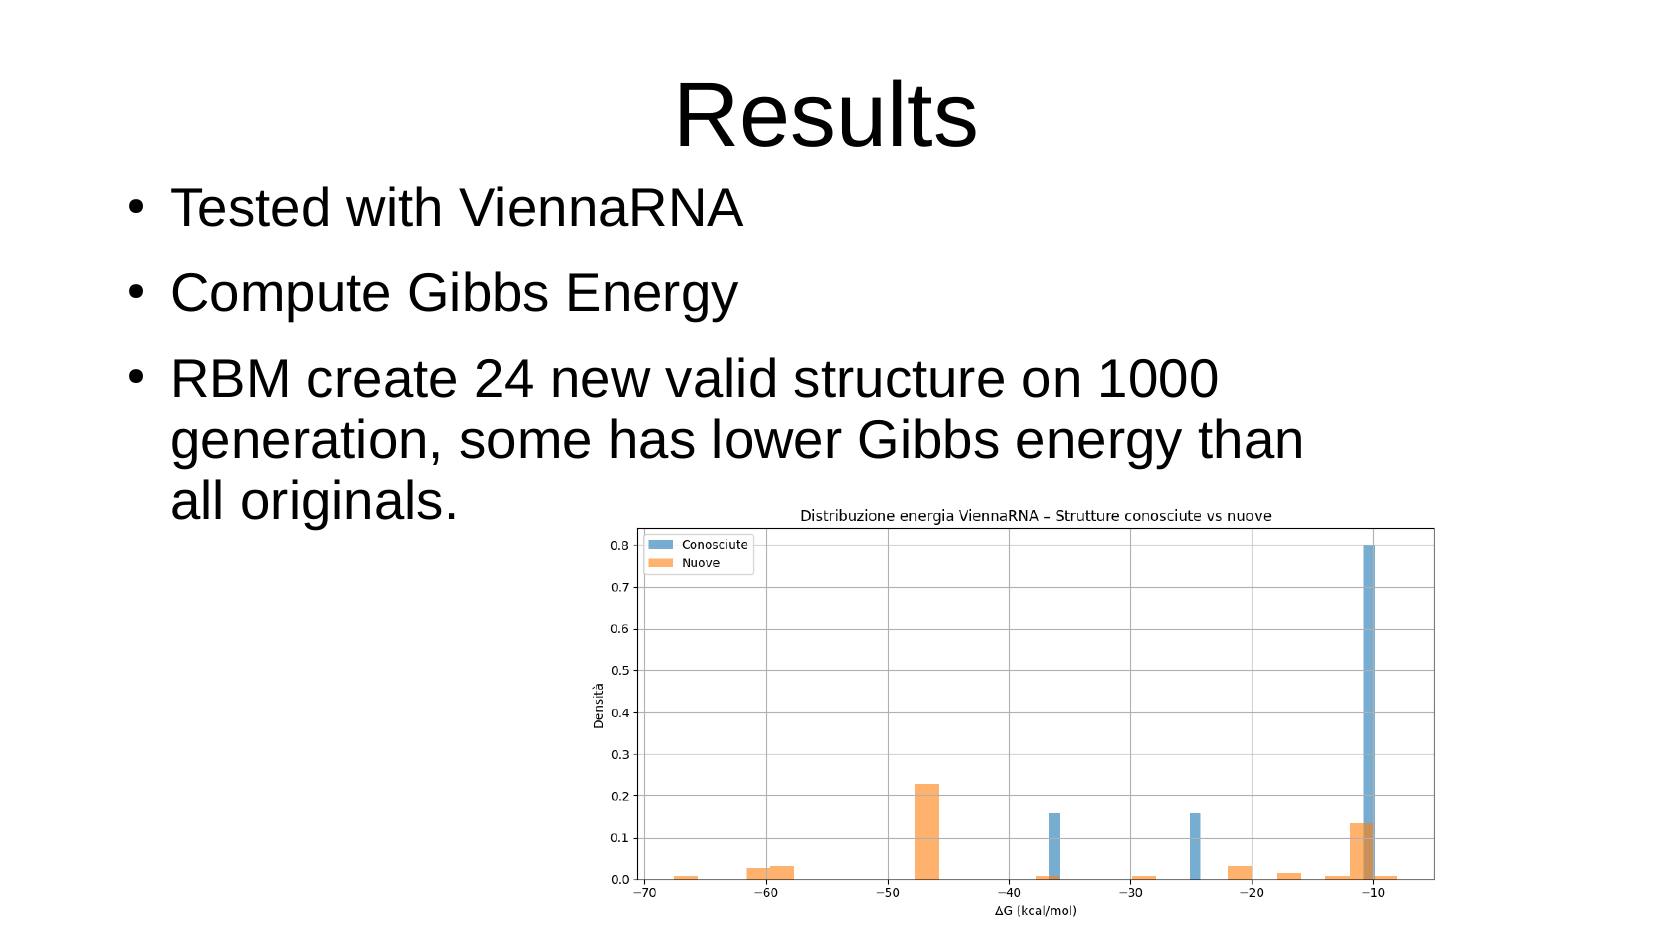

# Results
Tested with ViennaRNA
Compute Gibbs Energy
RBM create 24 new valid structure on 1000 generation, some has lower Gibbs energy than all originals.